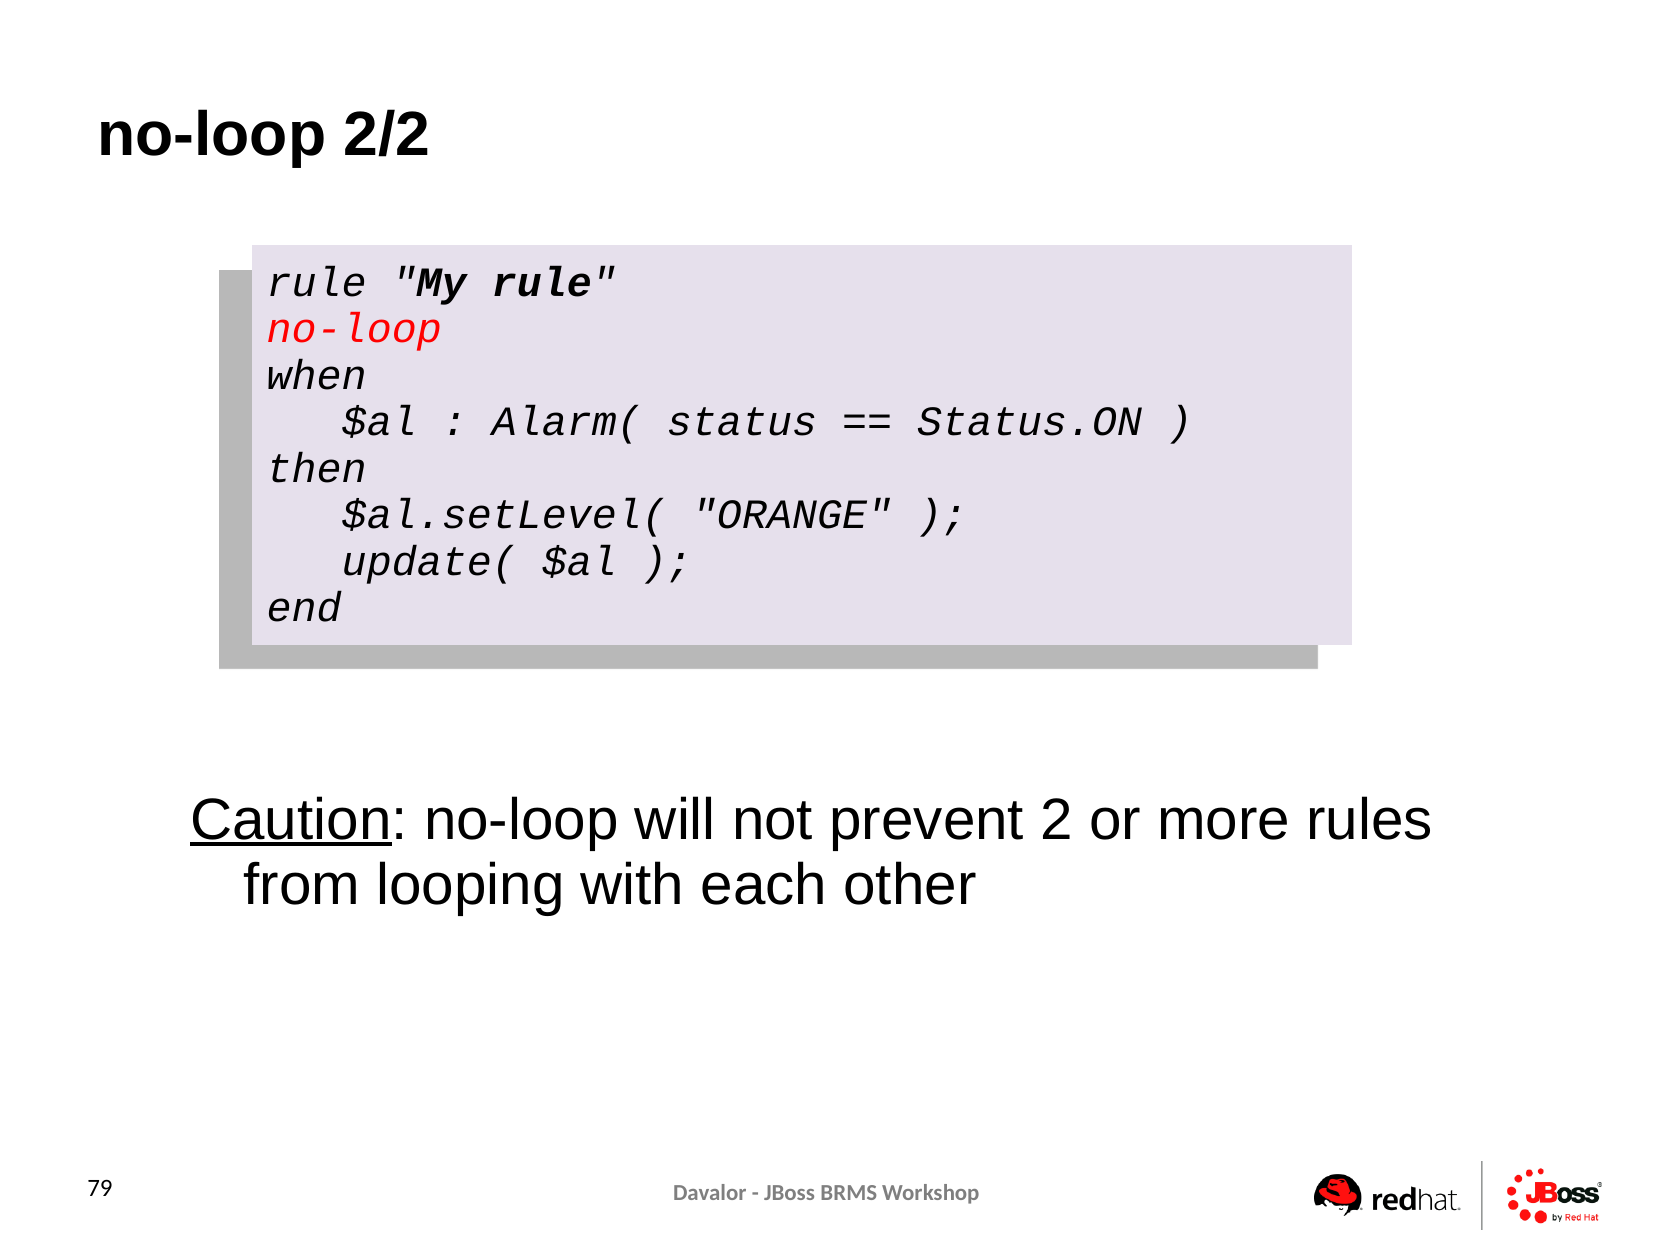

# no-loop 2/2
Caution: no-loop will not prevent 2 or more rules from looping with each other
rule "My rule"
no-loop
when
   $al : Alarm( status == Status.ON )
then
   $al.setLevel( "ORANGE" );
   update( $al );
end